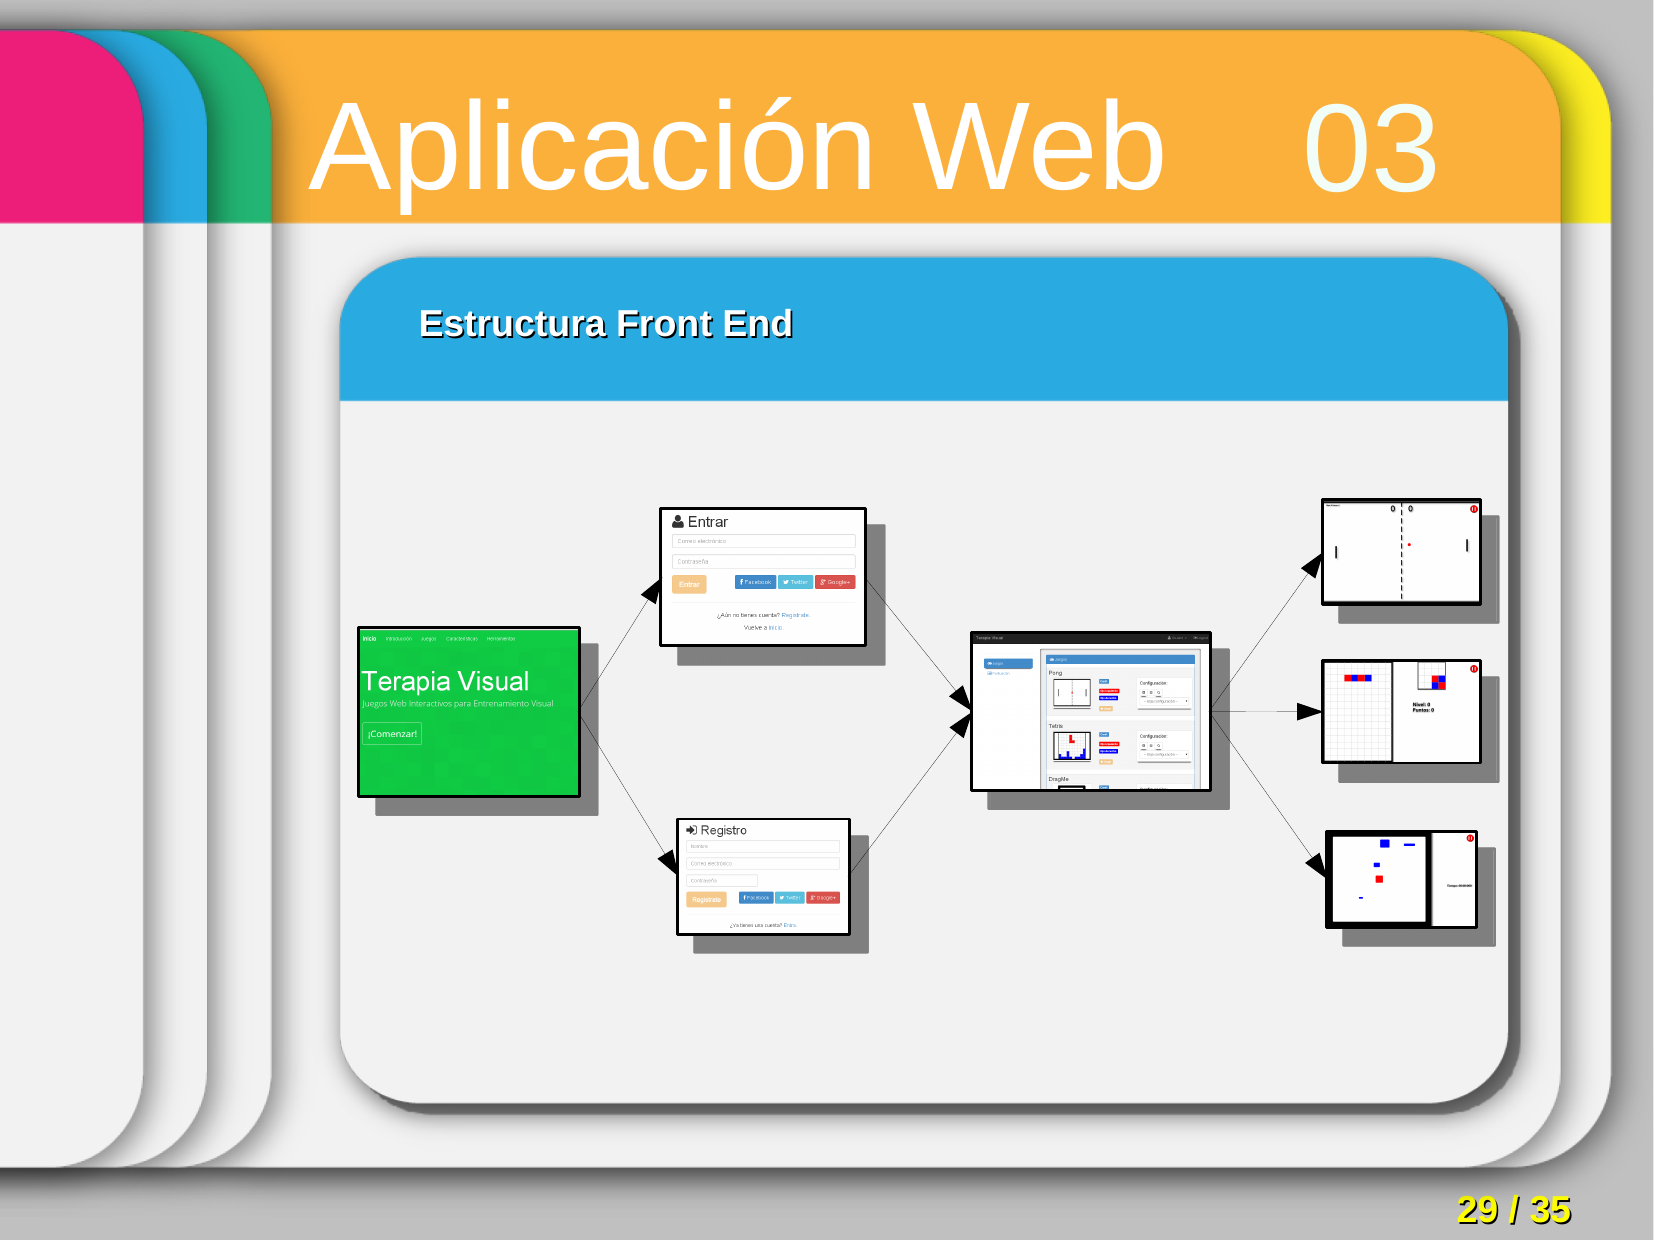

03
# Aplicación Web
Estructura Front End